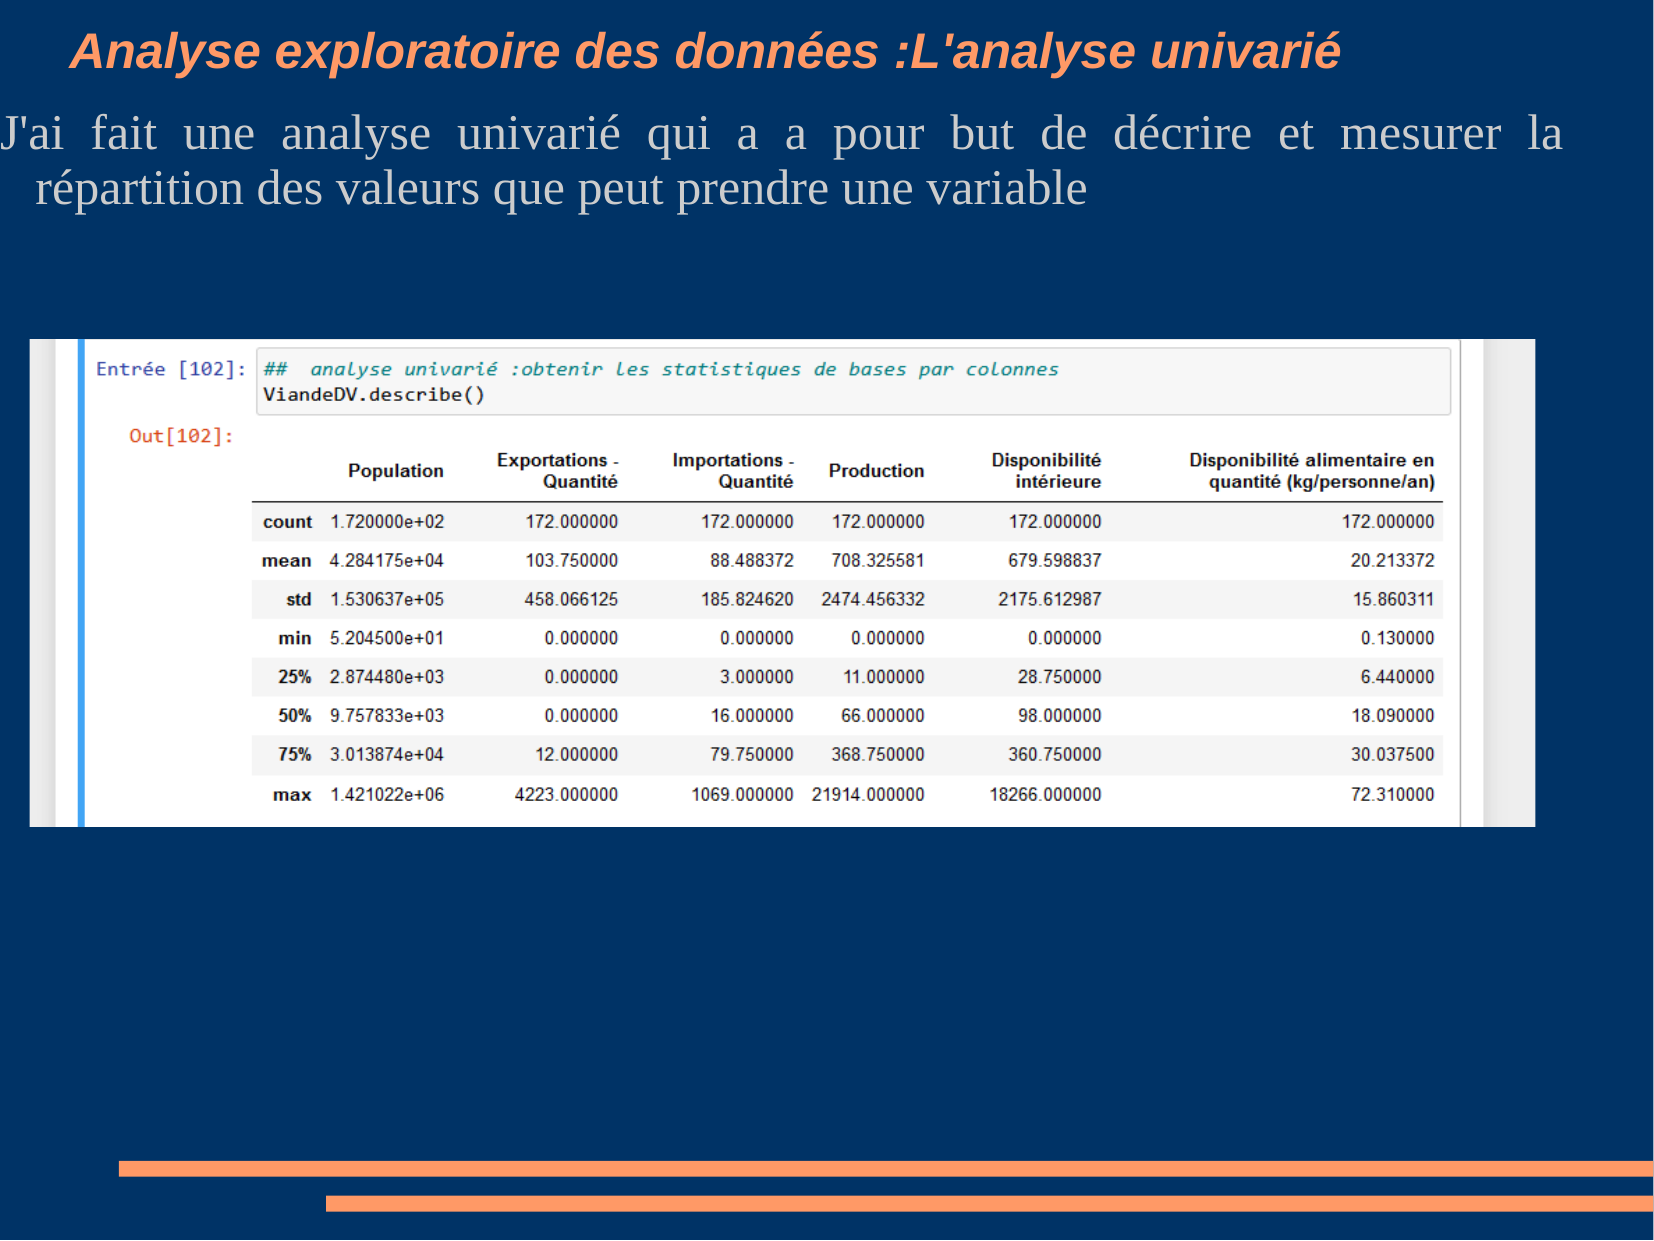

# Analyse exploratoire des données :L'analyse univarié
J'ai fait une analyse univarié qui a a pour but de décrire et mesurer la répartition des valeurs que peut prendre une variable